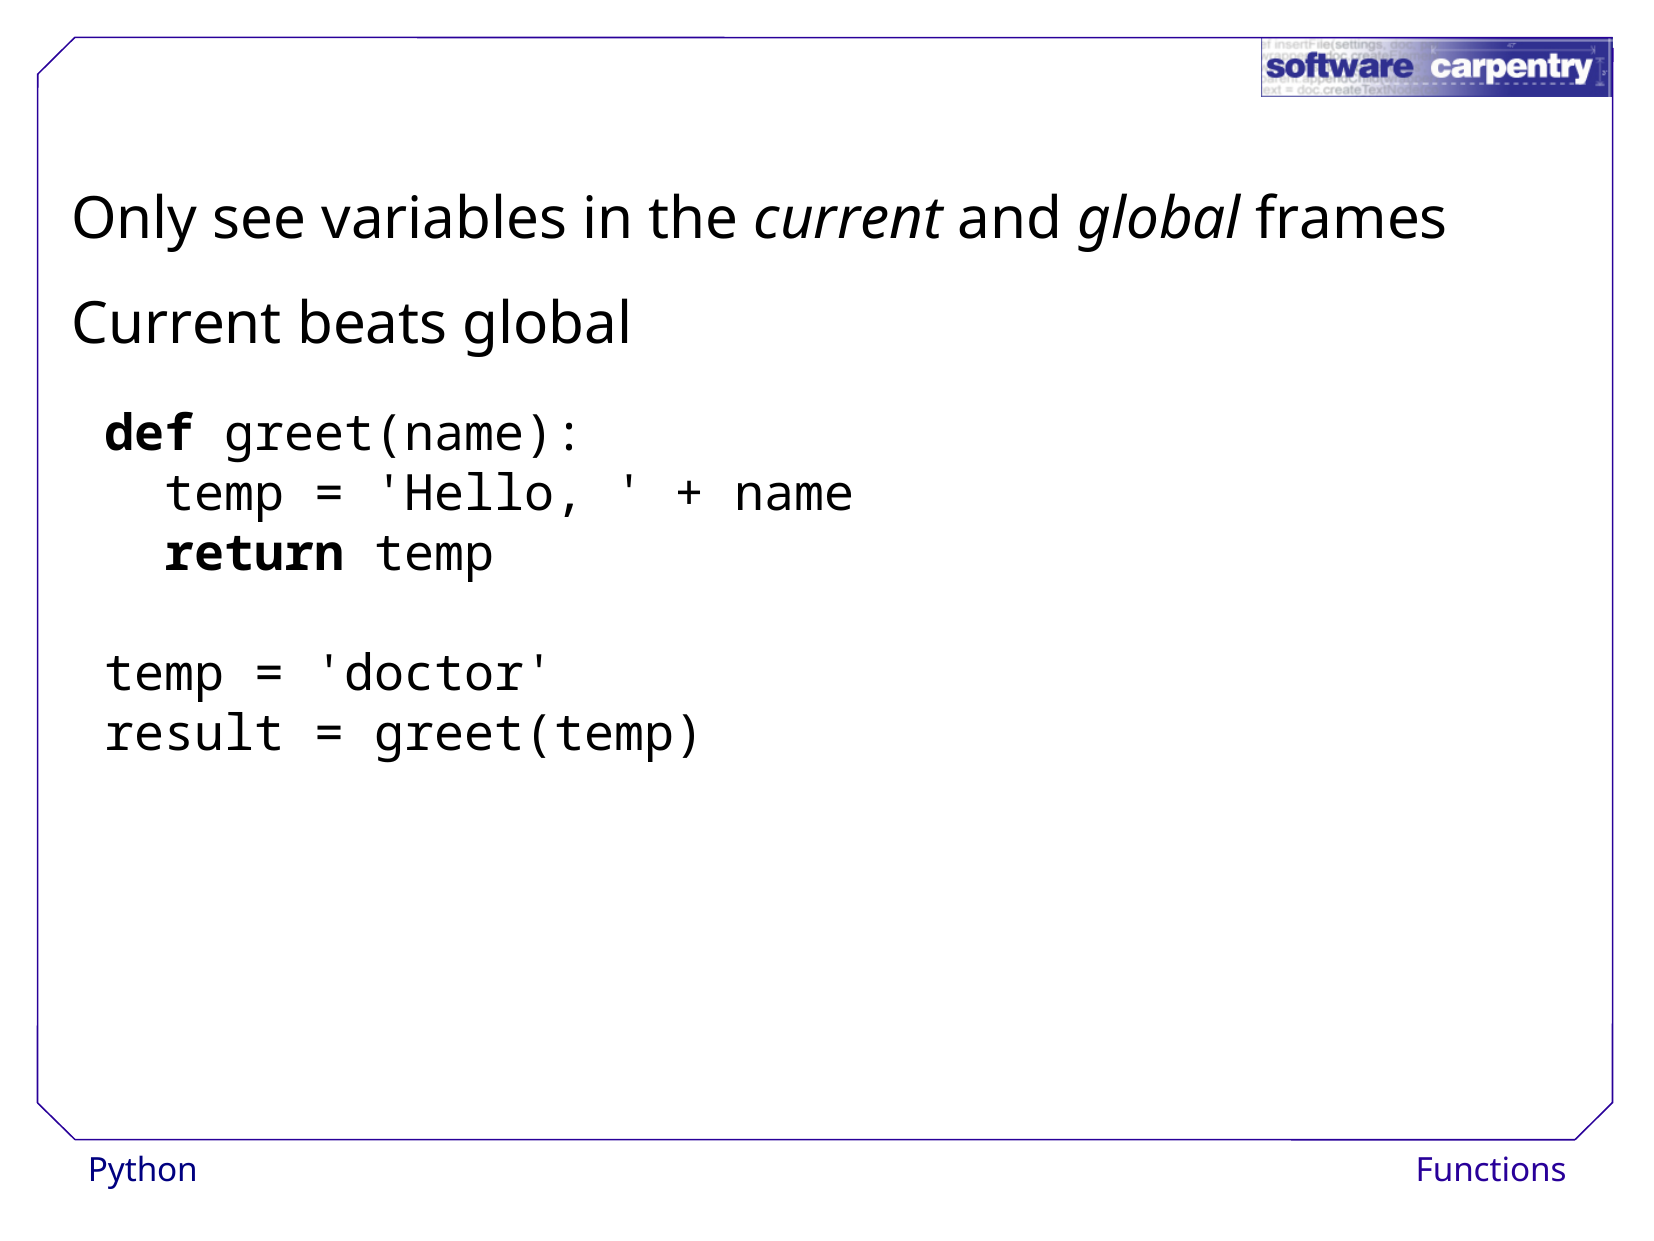

Only see variables in the current and global frames
Current beats global
def greet(name):
 temp = 'Hello, ' + name
 return temp
temp = 'doctor'
result = greet(temp)